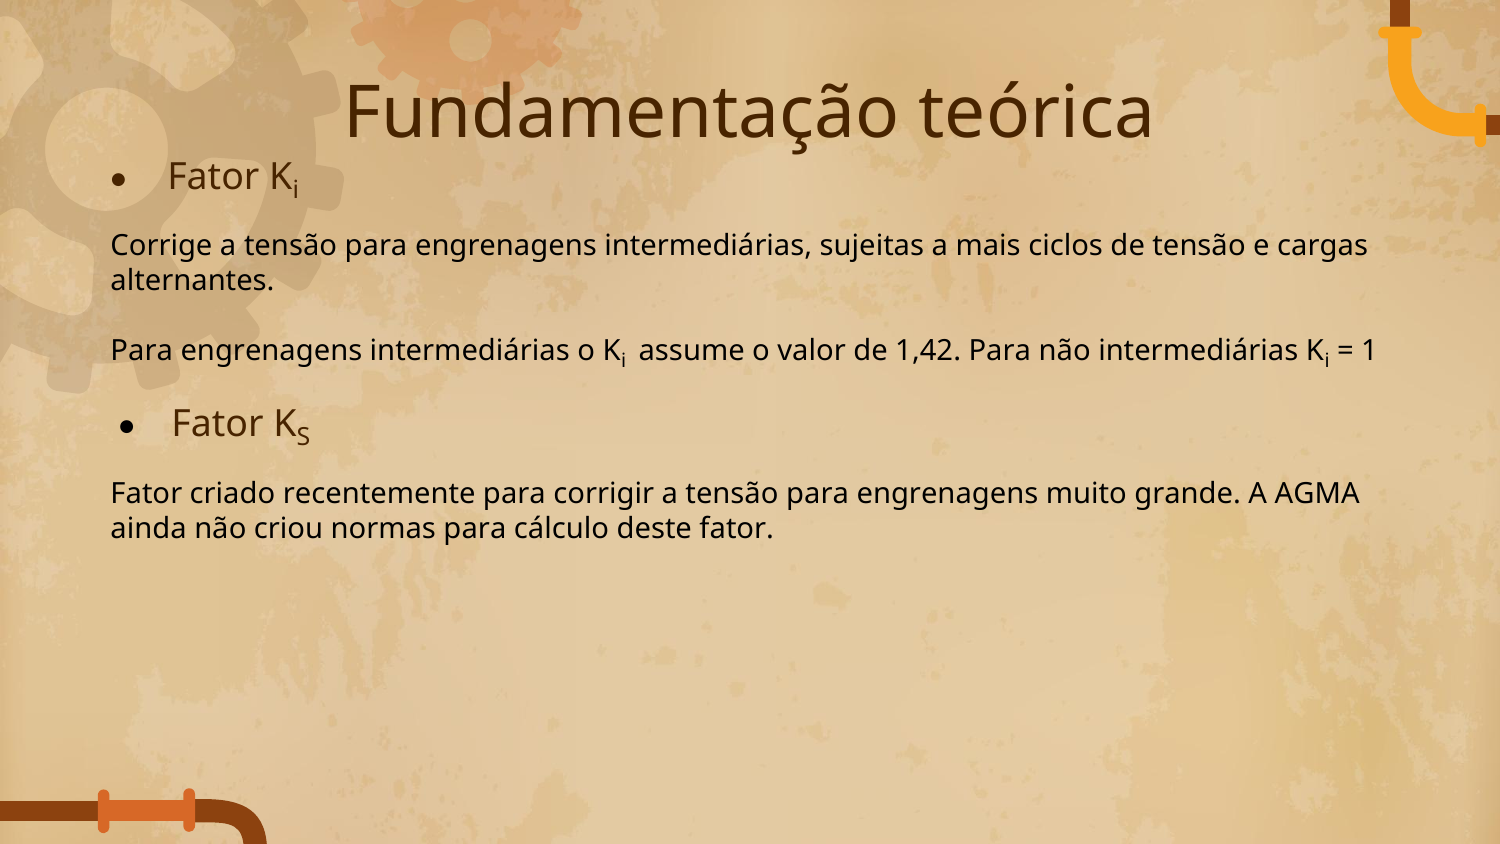

Fundamentação teórica
# Fator Ki
Corrige a tensão para engrenagens intermediárias, sujeitas a mais ciclos de tensão e cargas alternantes.
Para engrenagens intermediárias o Ki assume o valor de 1,42. Para não intermediárias Ki = 1
Fator KS
Fator criado recentemente para corrigir a tensão para engrenagens muito grande. A AGMA ainda não criou normas para cálculo deste fator.